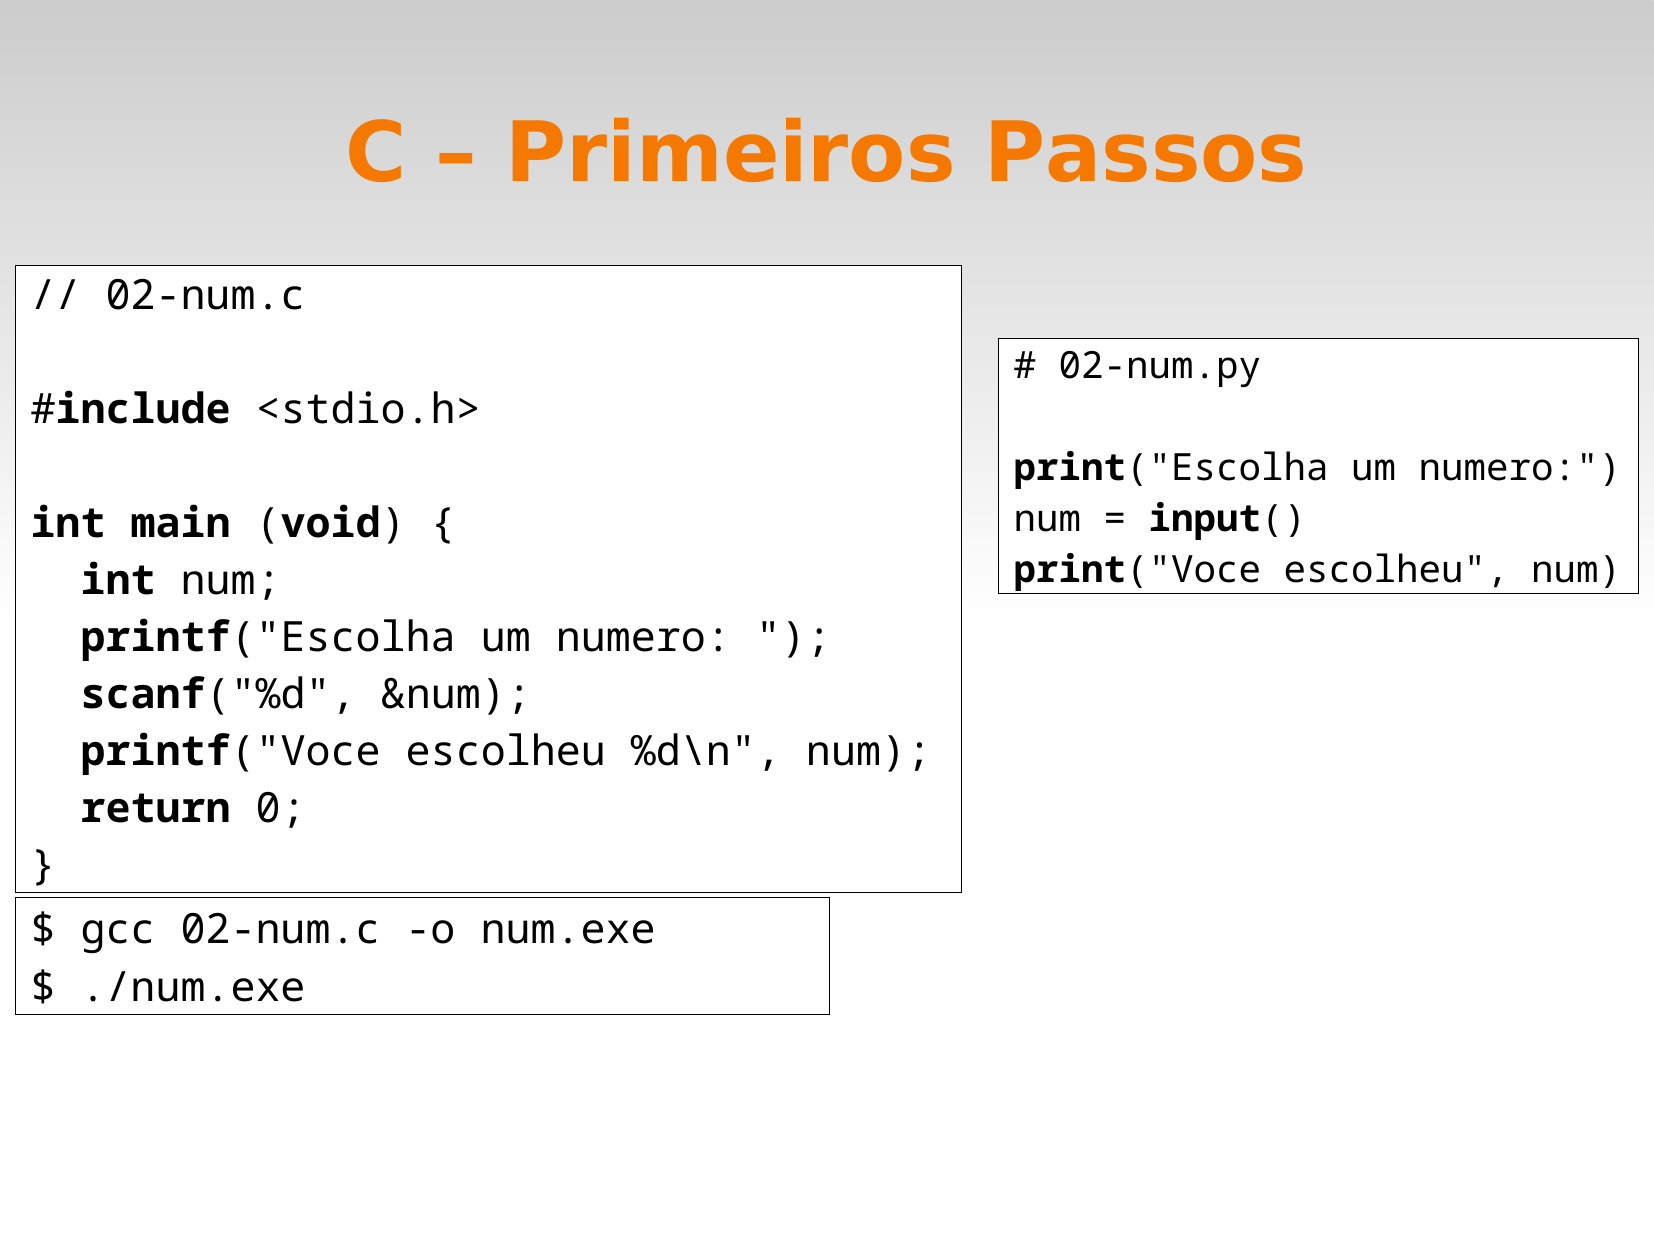

# C – Primeiros Passos
// 02-num.c
#include <stdio.h>
int main (void) {
 int num;
 printf("Escolha um numero: ");
 scanf("%d", &num);
 printf("Voce escolheu %d\n", num);
 return 0;
}
# 02-num.py
print("Escolha um numero:")
num = input()
print("Voce escolheu", num)
$ gcc 02-num.c -o num.exe
$ ./num.exe